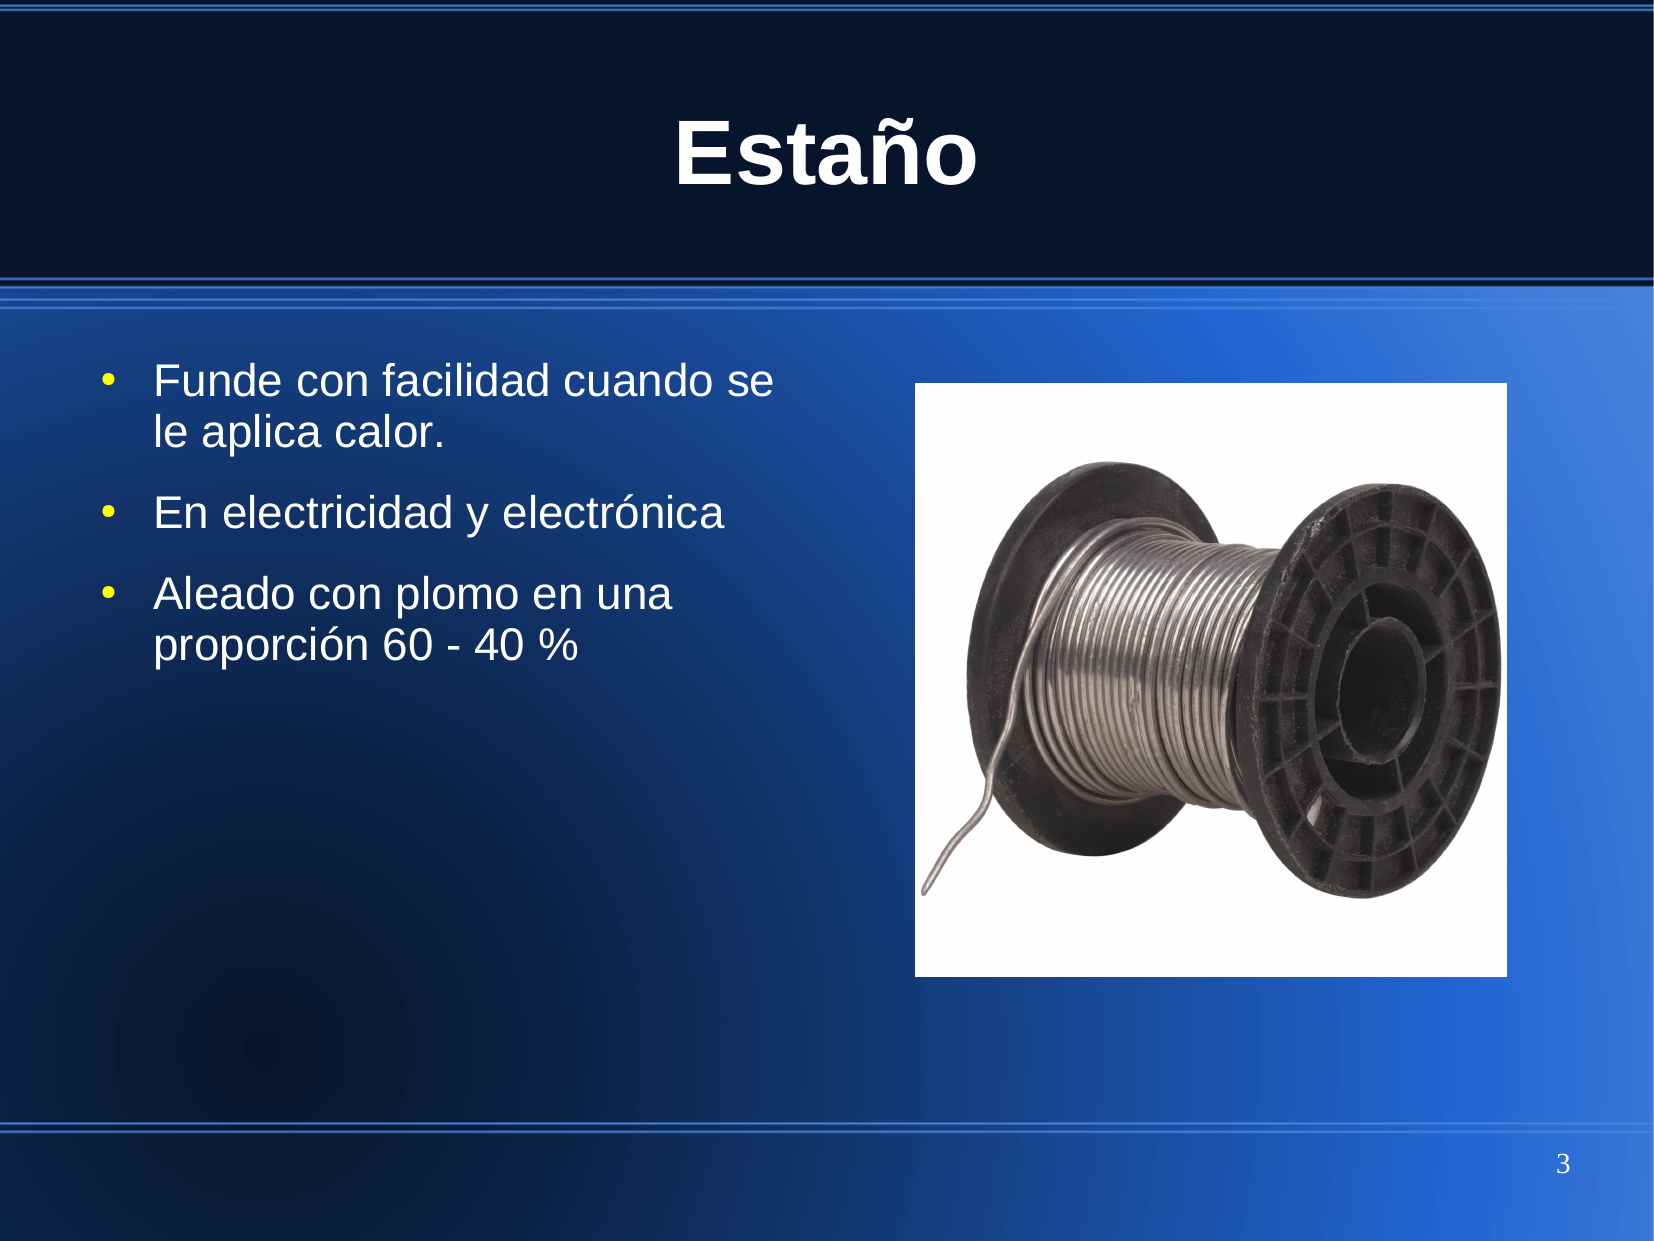

# Estaño
Funde con facilidad cuando se le aplica calor.
En electricidad y electrónica
Aleado con plomo en una proporción 60 - 40 %
3